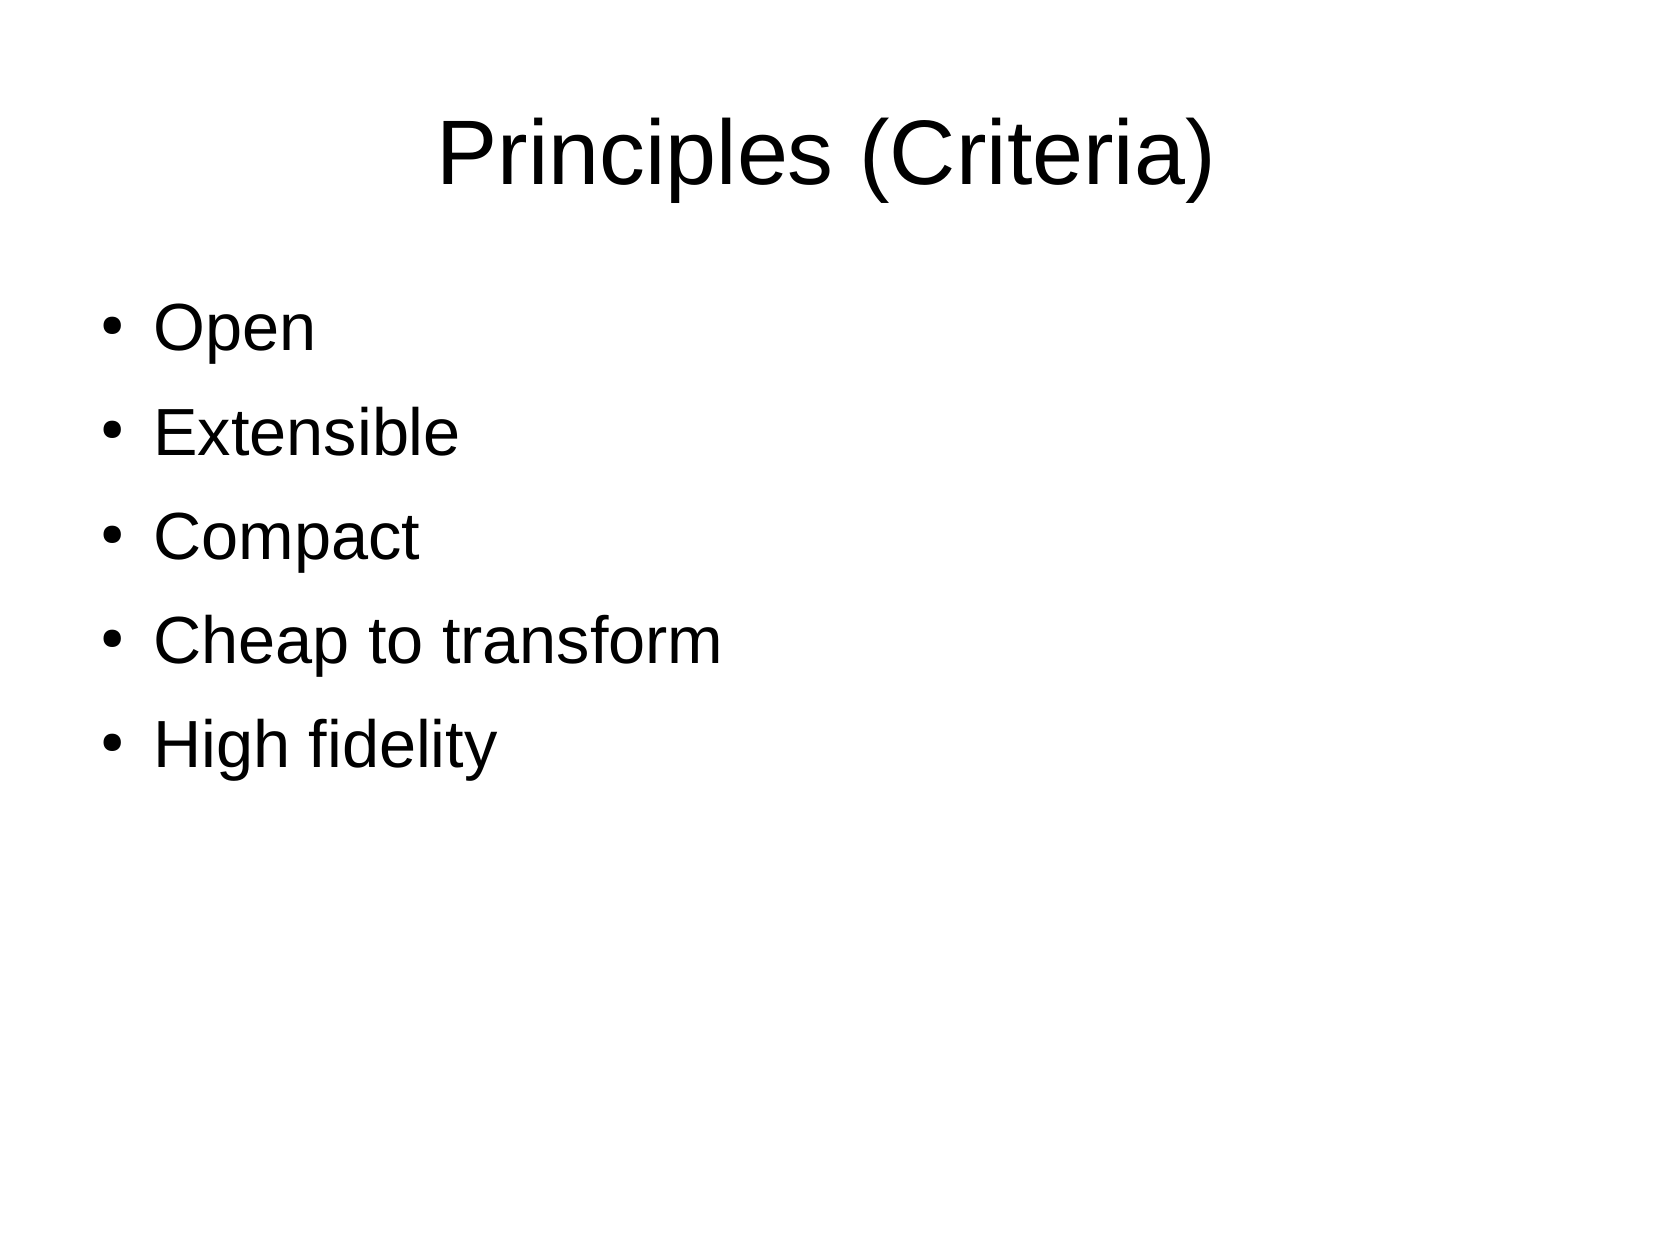

# Principles (Criteria)
Open
Extensible
Compact
Cheap to transform
High fidelity